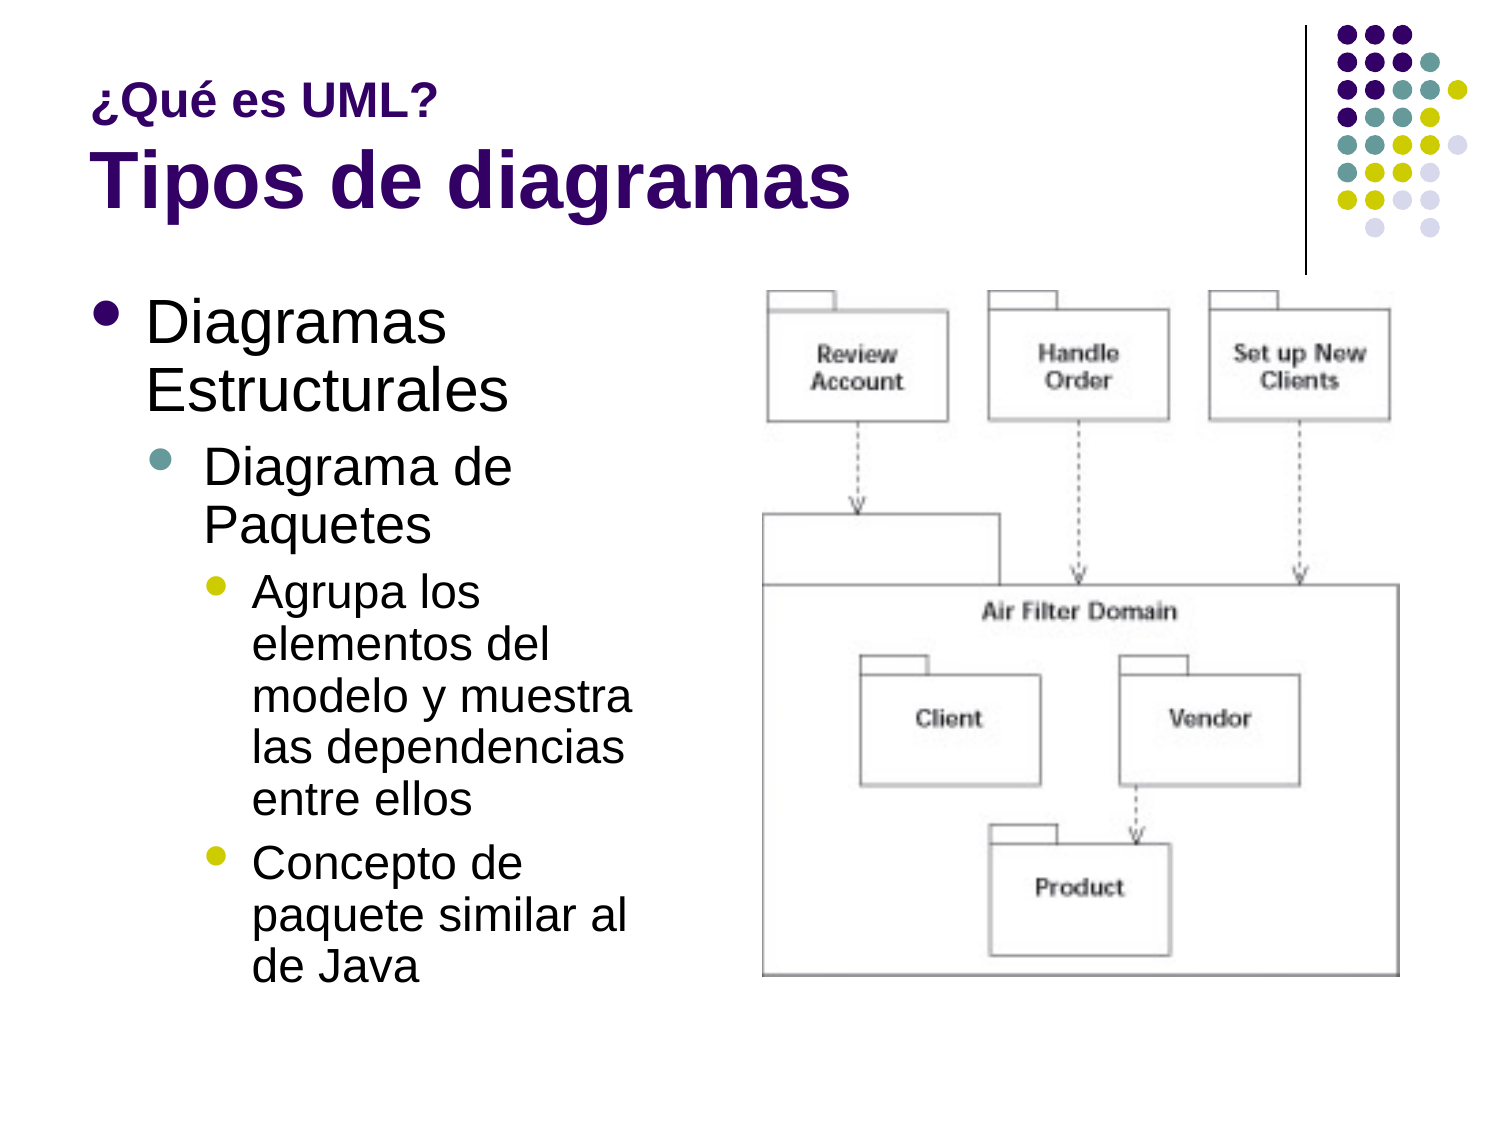

# ¿Qué es UML? Tipos de diagramas
Diagramas Estructurales
Diagrama de Paquetes
Agrupa los elementos del modelo y muestra las dependencias entre ellos
Concepto de paquete similar al de Java